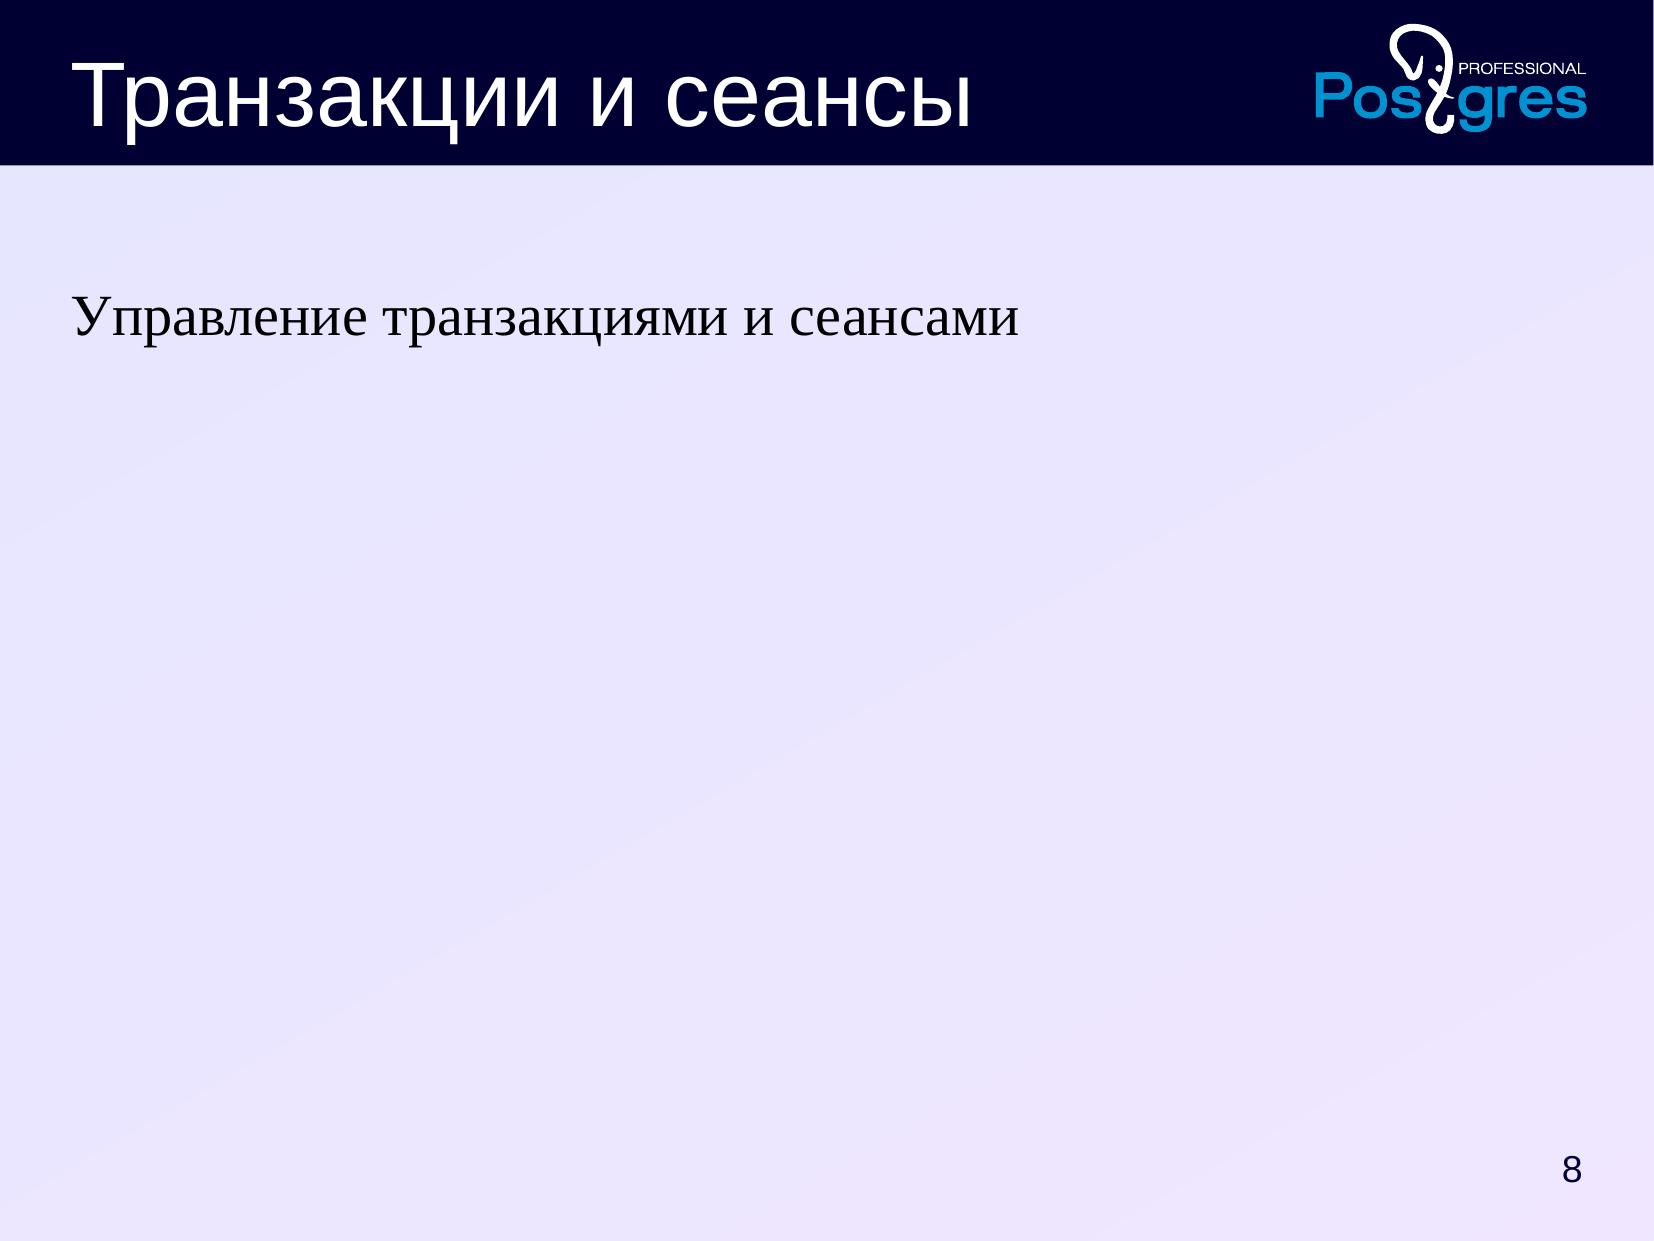

# Транзакции и сеансы
Управление транзакциями и сеансами